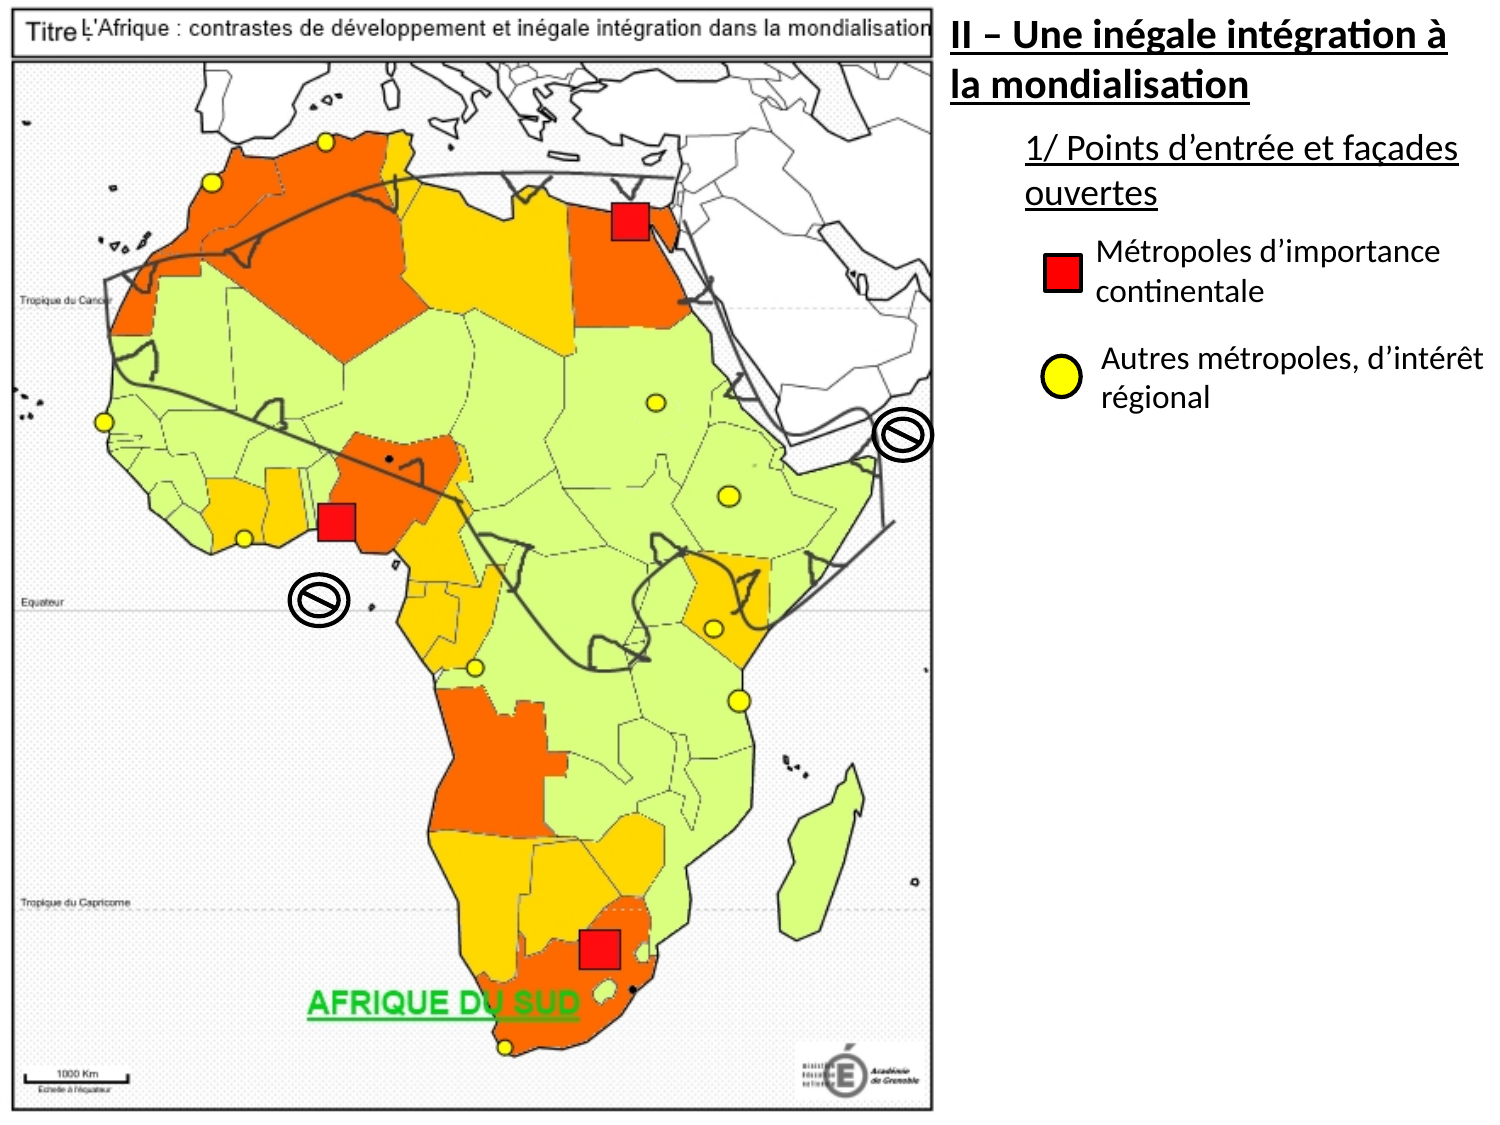

II – Une inégale intégration à la mondialisation
1/ Points d’entrée et façades ouvertes
Métropoles d’importance continentale
Autres métropoles, d’intérêt régional